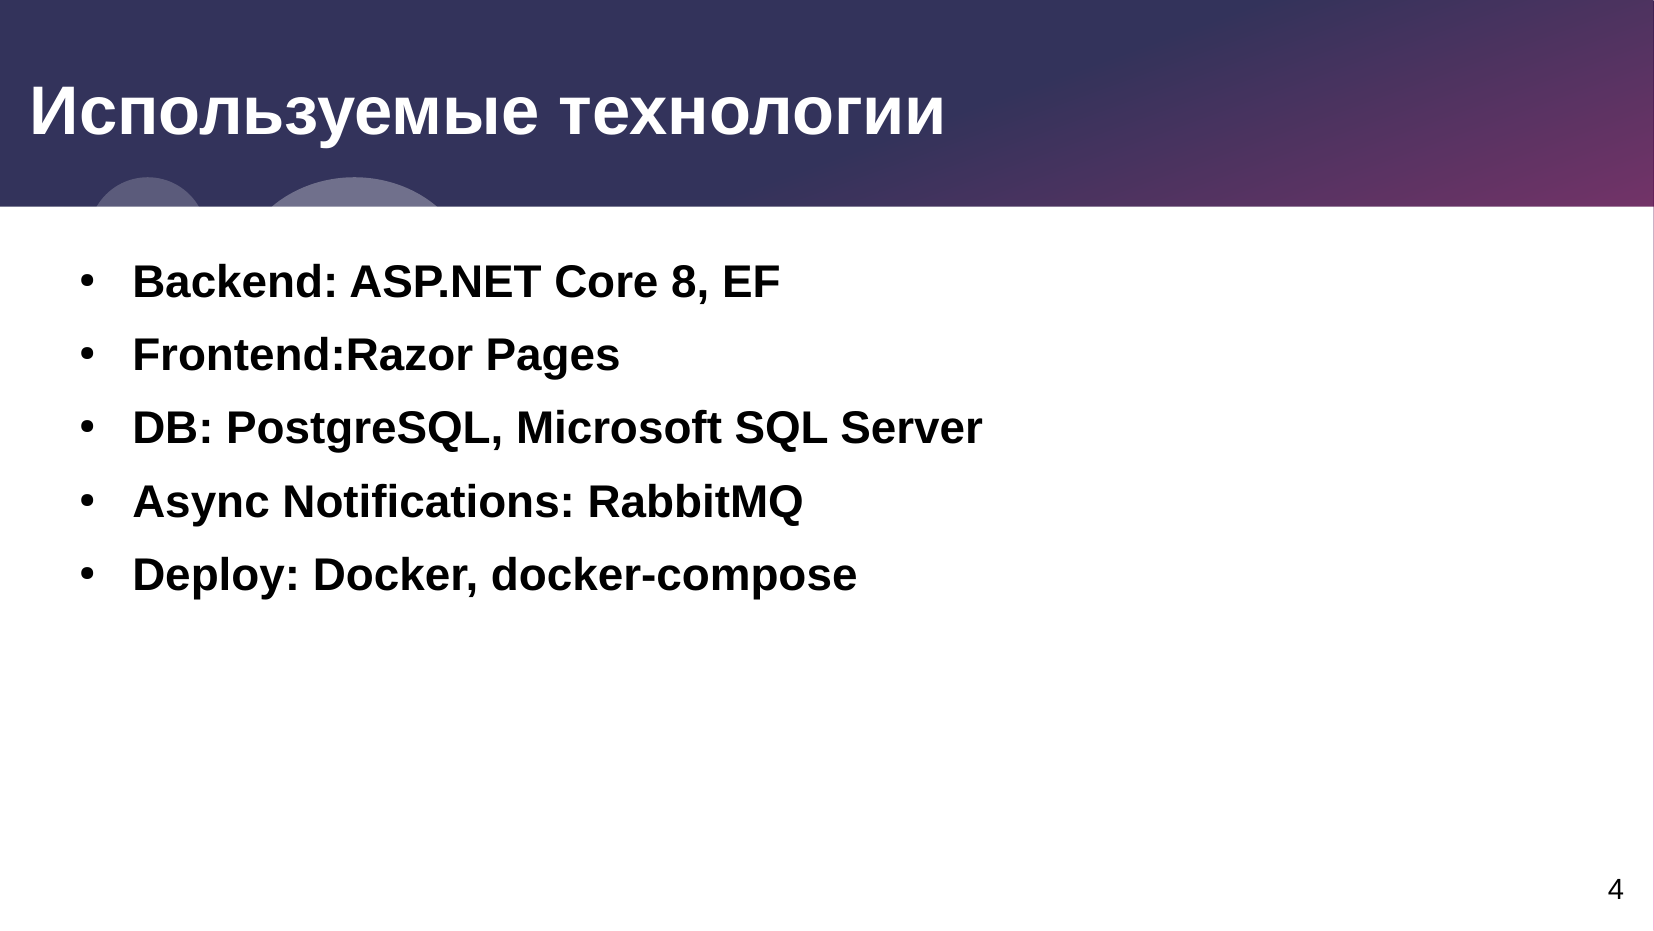

# Используемые технологии
Backend: ASP.NET Core 8, EF
Frontend:Razor Pages
DB: PostgreSQL, Microsoft SQL Server
Async Notifications: RabbitMQ
Deploy: Docker, docker-compose